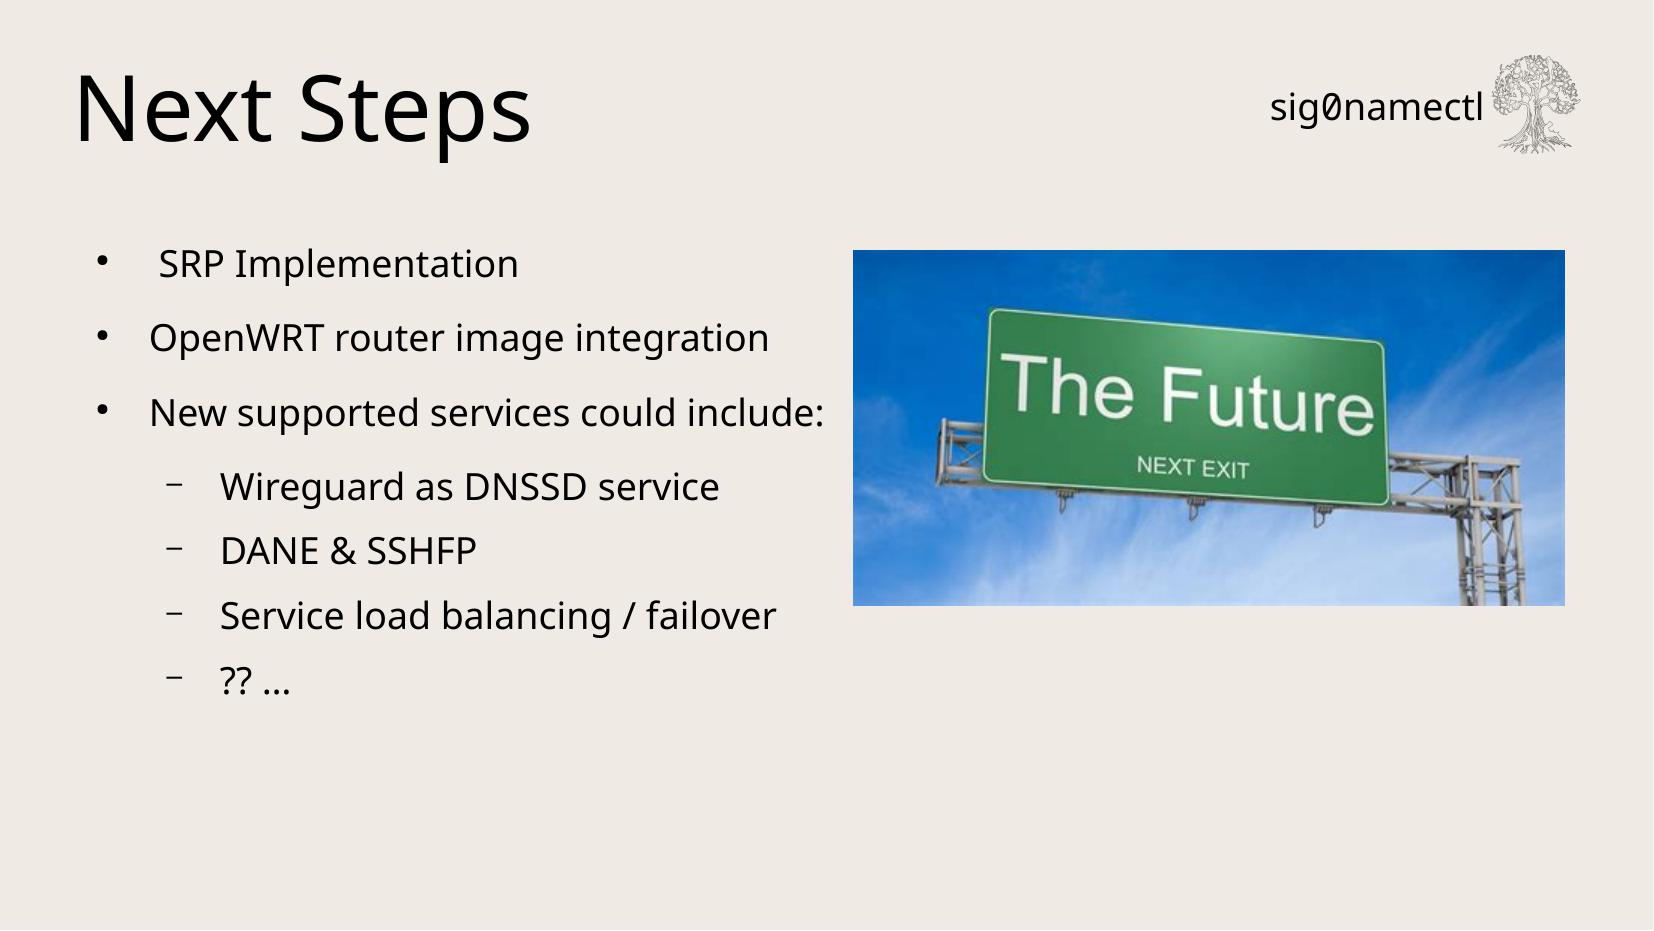

Next Steps
sig0namectl
# SRP Implementation
OpenWRT router image integration
New supported services could include:
Wireguard as DNSSD service
DANE & SSHFP
Service load balancing / failover
?? …